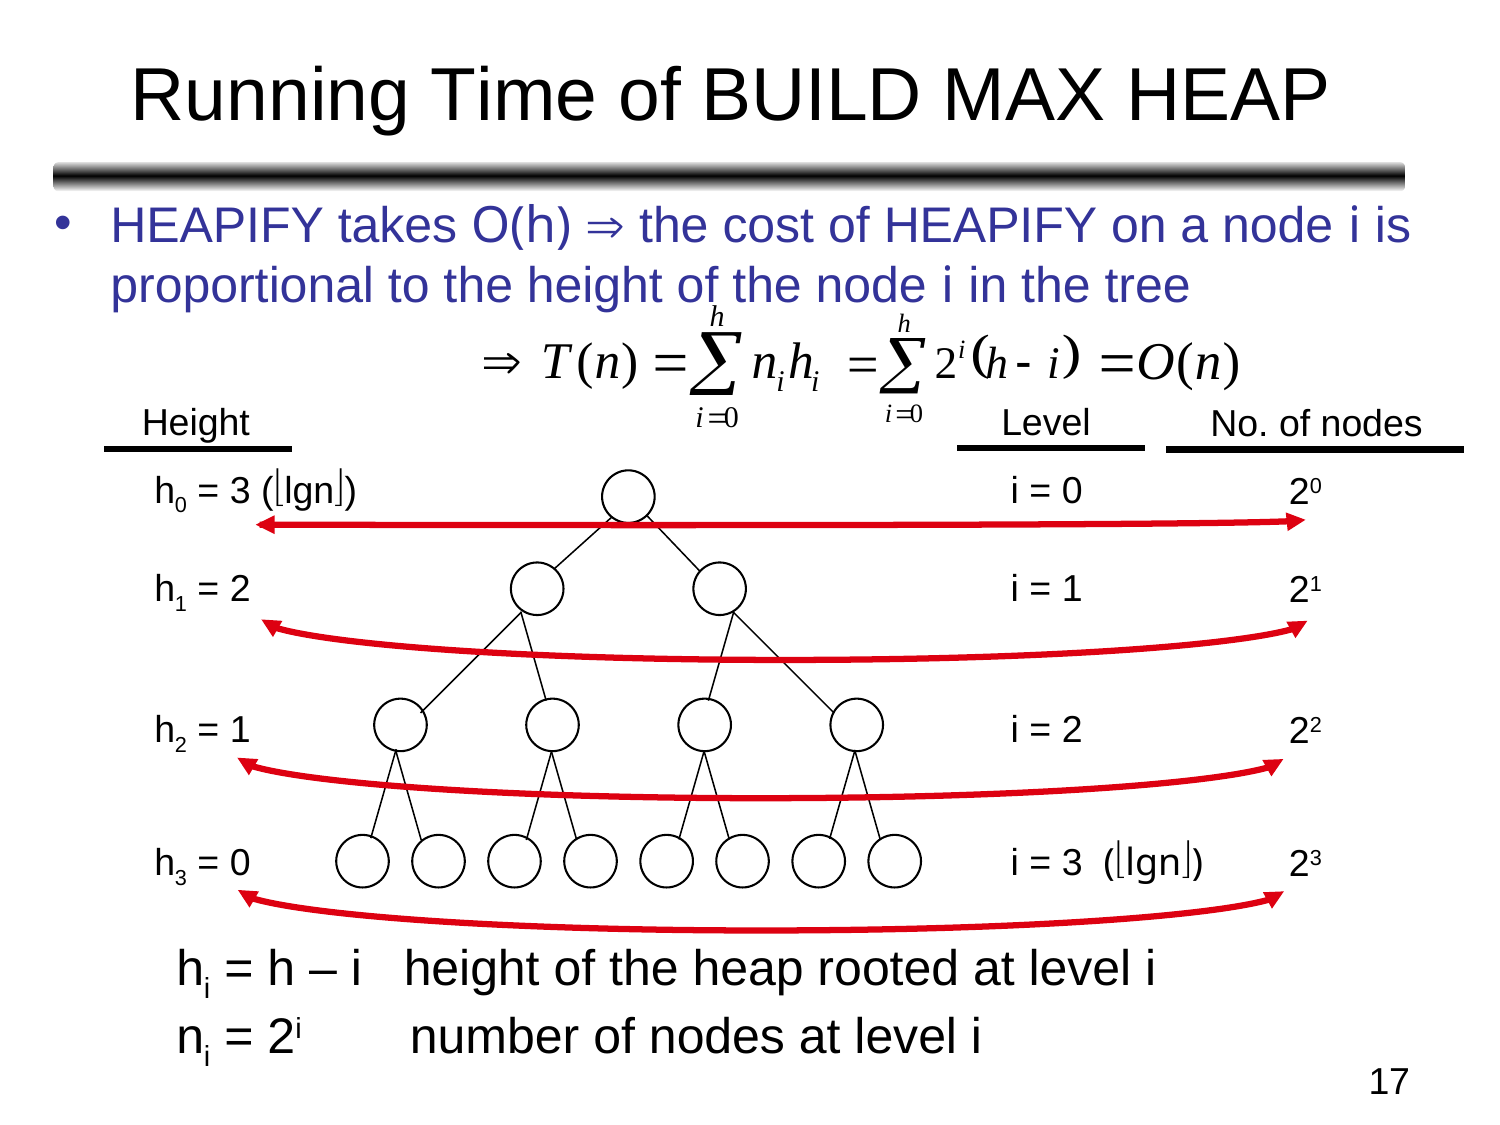

# Running Time of BUILD MAX HEAP
HEAPIFY takes O(h)  the cost of HEAPIFY on a node i is proportional to the height of the node i in the tree
Height
Level
No. of nodes
h0 = 3 (lgn)
i = 0
20
i = 1
h1 = 2
21
i = 2
h2 = 1
22
h3 = 0
i = 3 (lgn)
23
hi = h – i height of the heap rooted at level i
ni = 2i	 number of nodes at level i
17